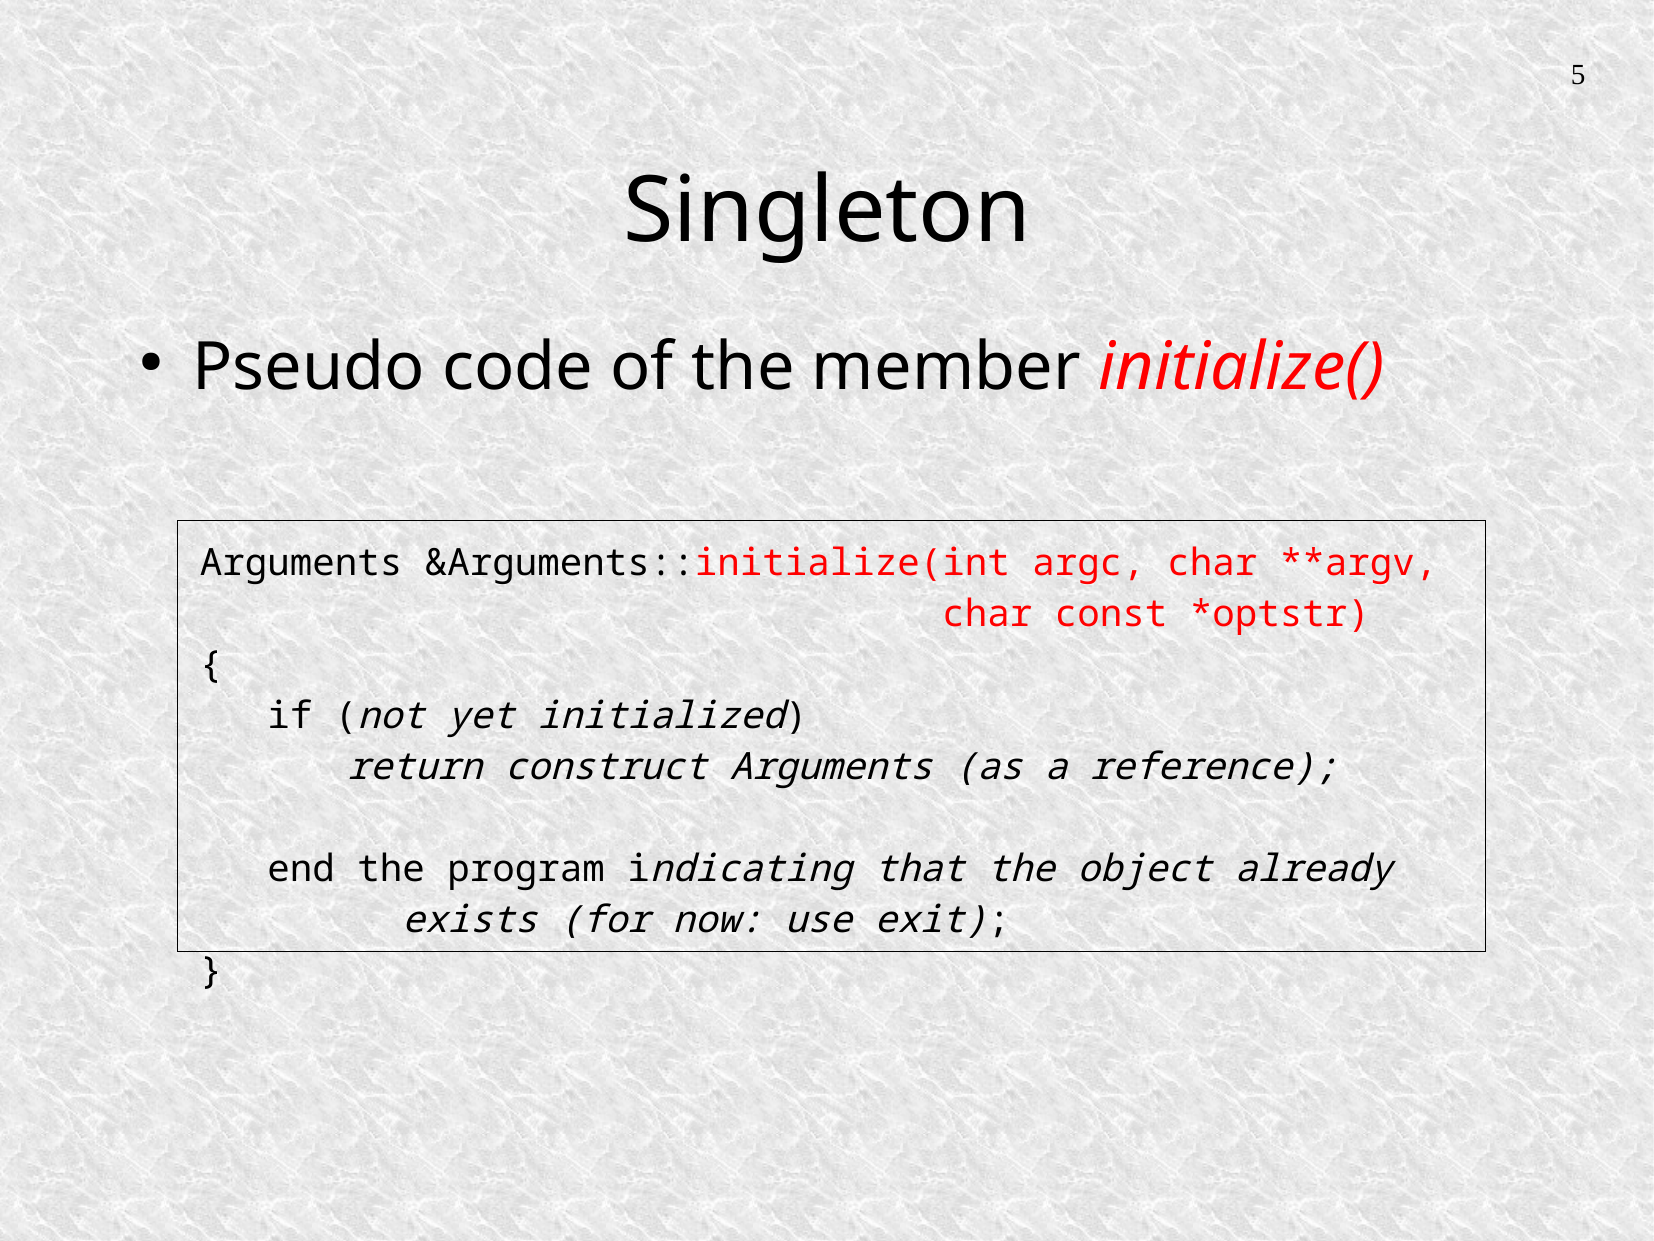

5
Singleton
# Pseudo code of the member initialize()
Arguments &Arguments::initialize(int argc, char **argv,
 char const *optstr)
{
 if (not yet initialized)
		return construct Arguments (as a reference);
 end the program indicating that the object already
 exists (for now: use exit);
}